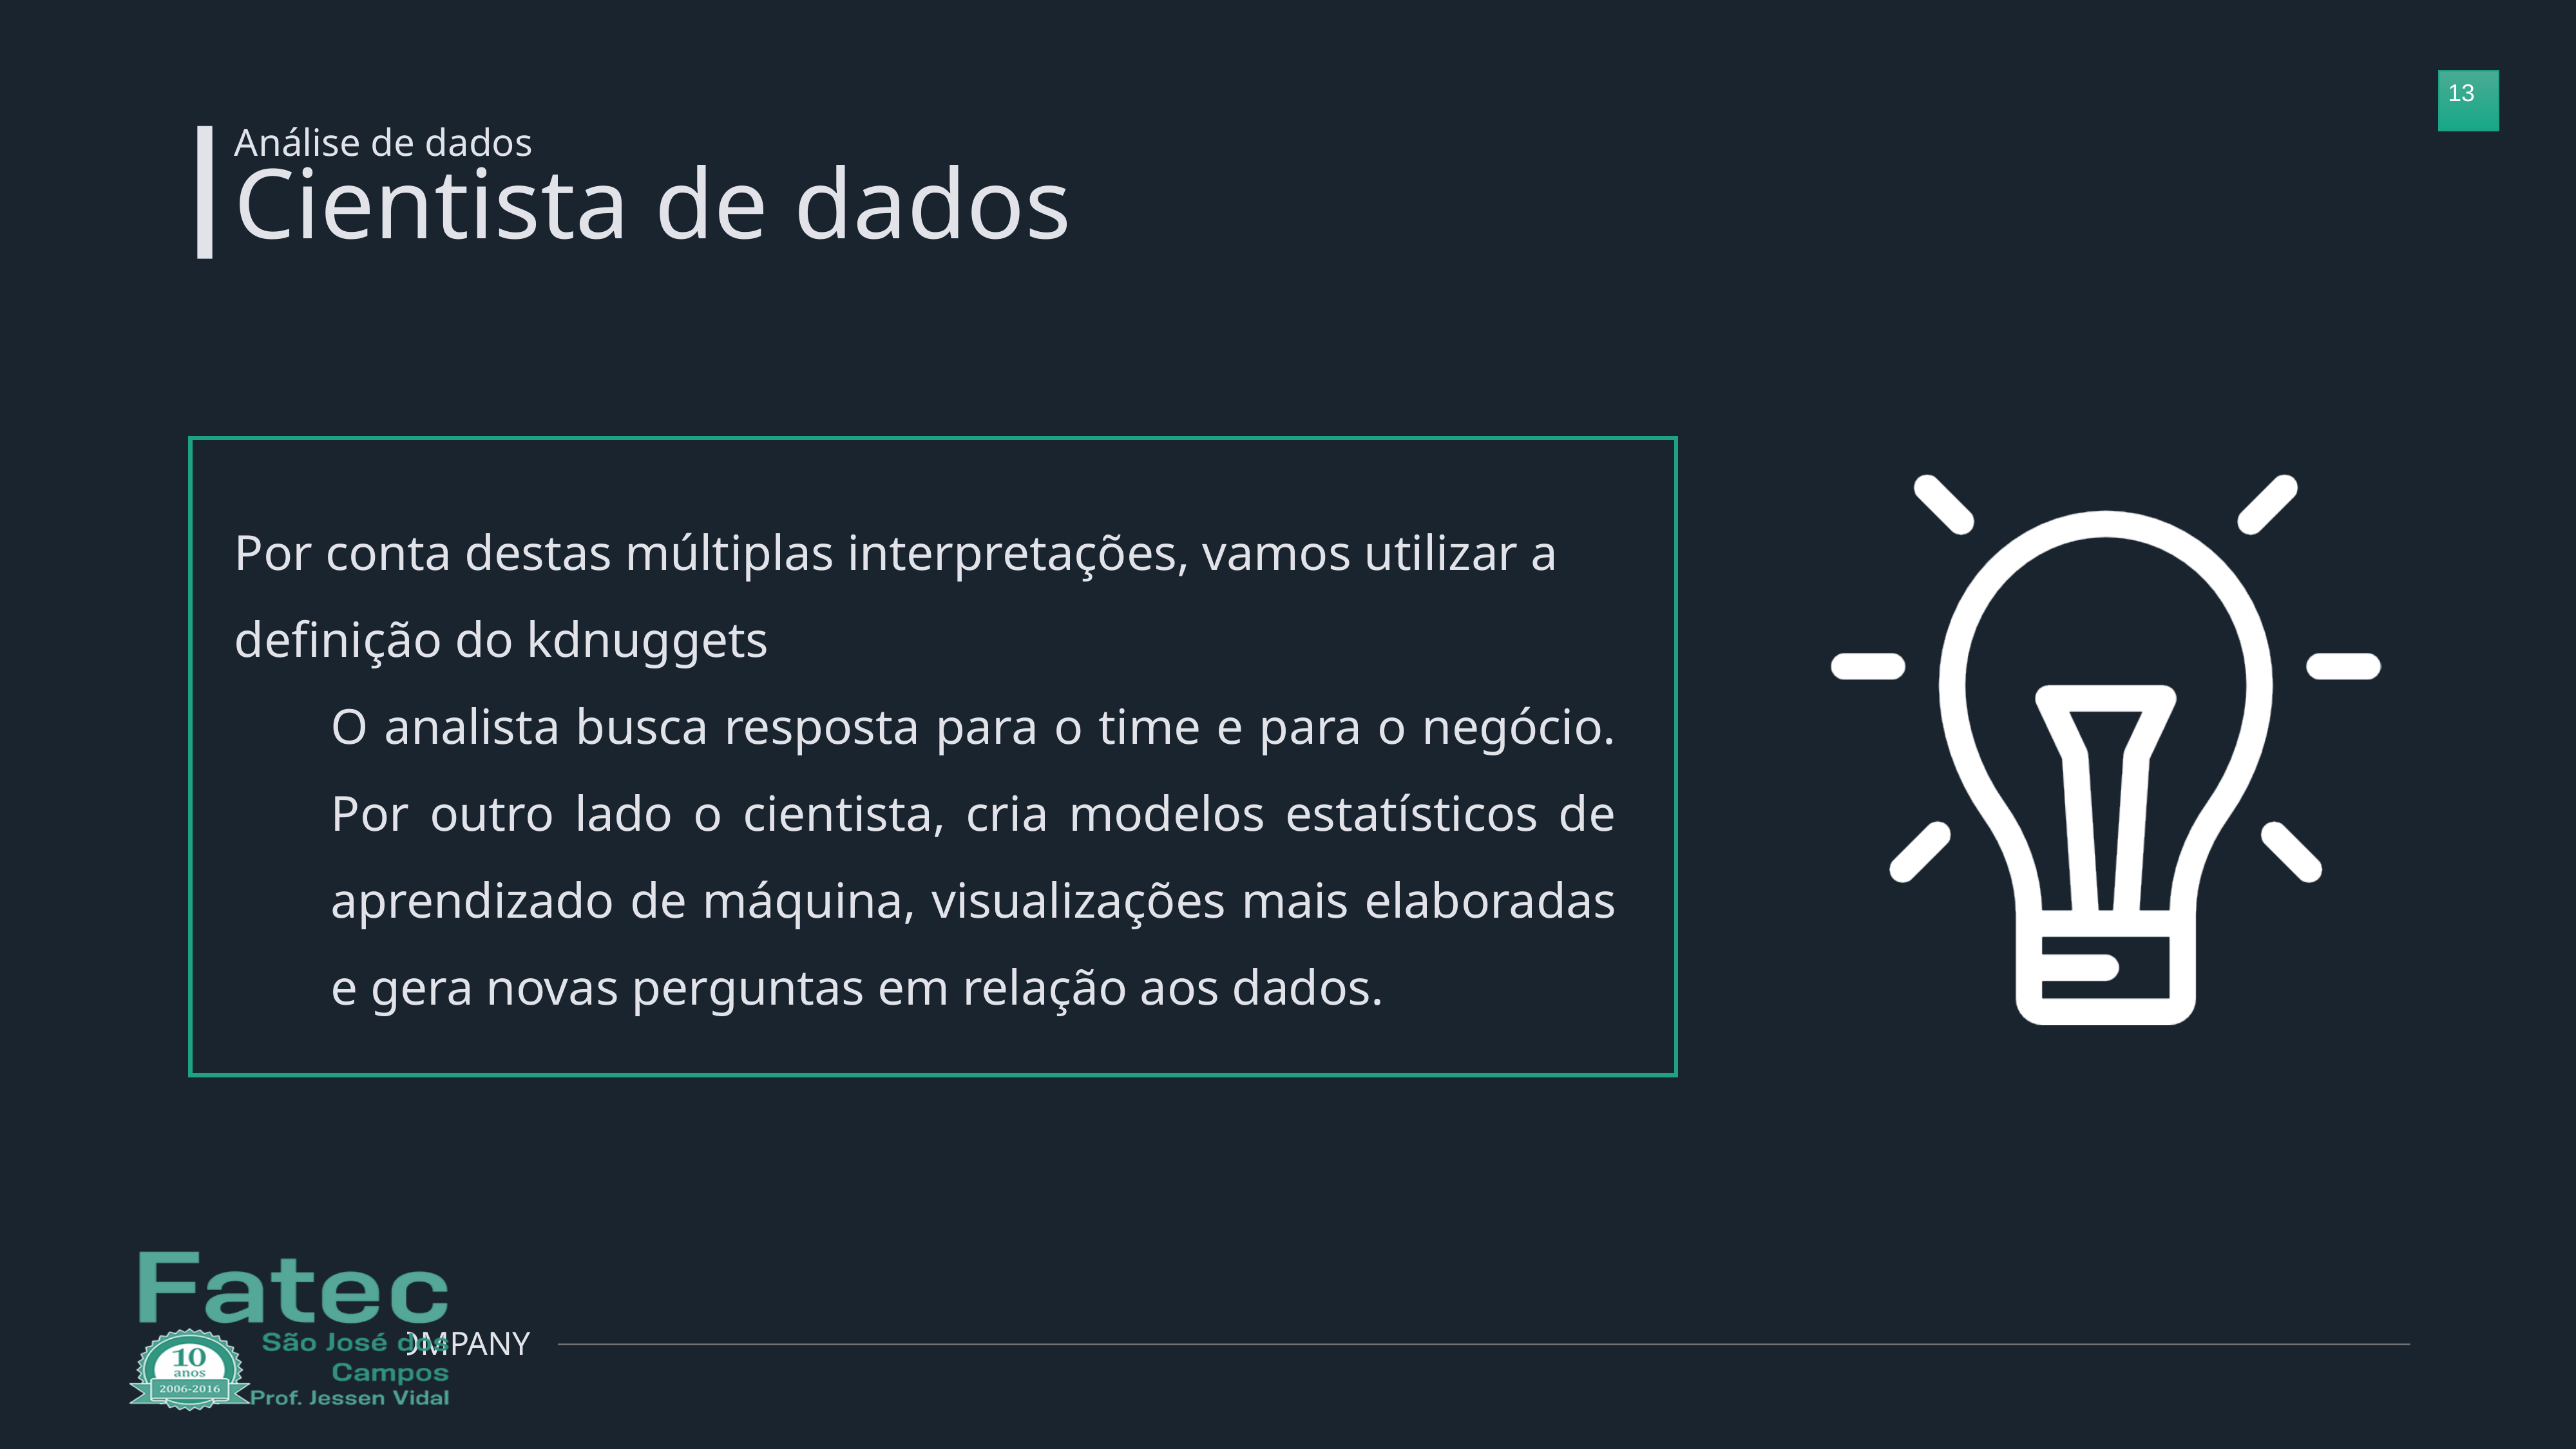

Análise de dados
Cientista de dados
Por conta destas múltiplas interpretações, vamos utilizar a definição do kdnuggets
O analista busca resposta para o time e para o negócio. Por outro lado o cientista, cria modelos estatísticos de aprendizado de máquina, visualizações mais elaboradas e gera novas perguntas em relação aos dados.